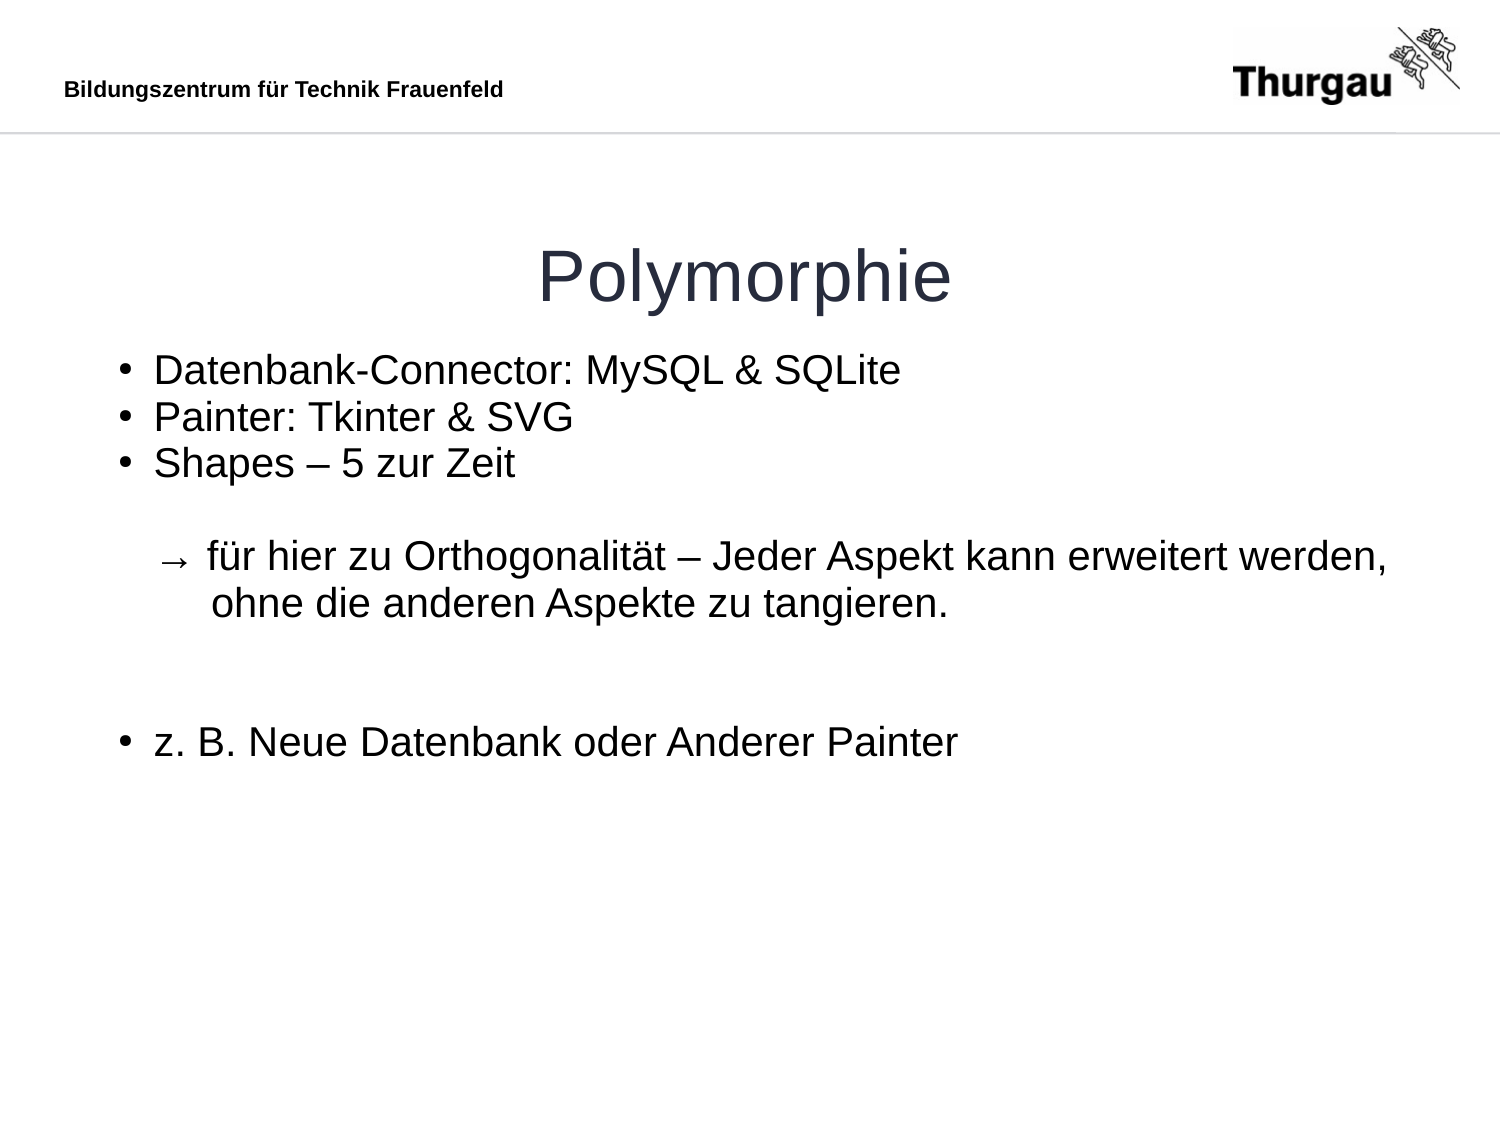

Bildungszentrum für Technik Frauenfeld
Polymorphie
Datenbank-Connector: MySQL & SQLite
Painter: Tkinter & SVG
Shapes – 5 zur Zeit
→ für hier zu Orthogonalität – Jeder Aspekt kann erweitert werden,
 ohne die anderen Aspekte zu tangieren.
z. B. Neue Datenbank oder Anderer Painter